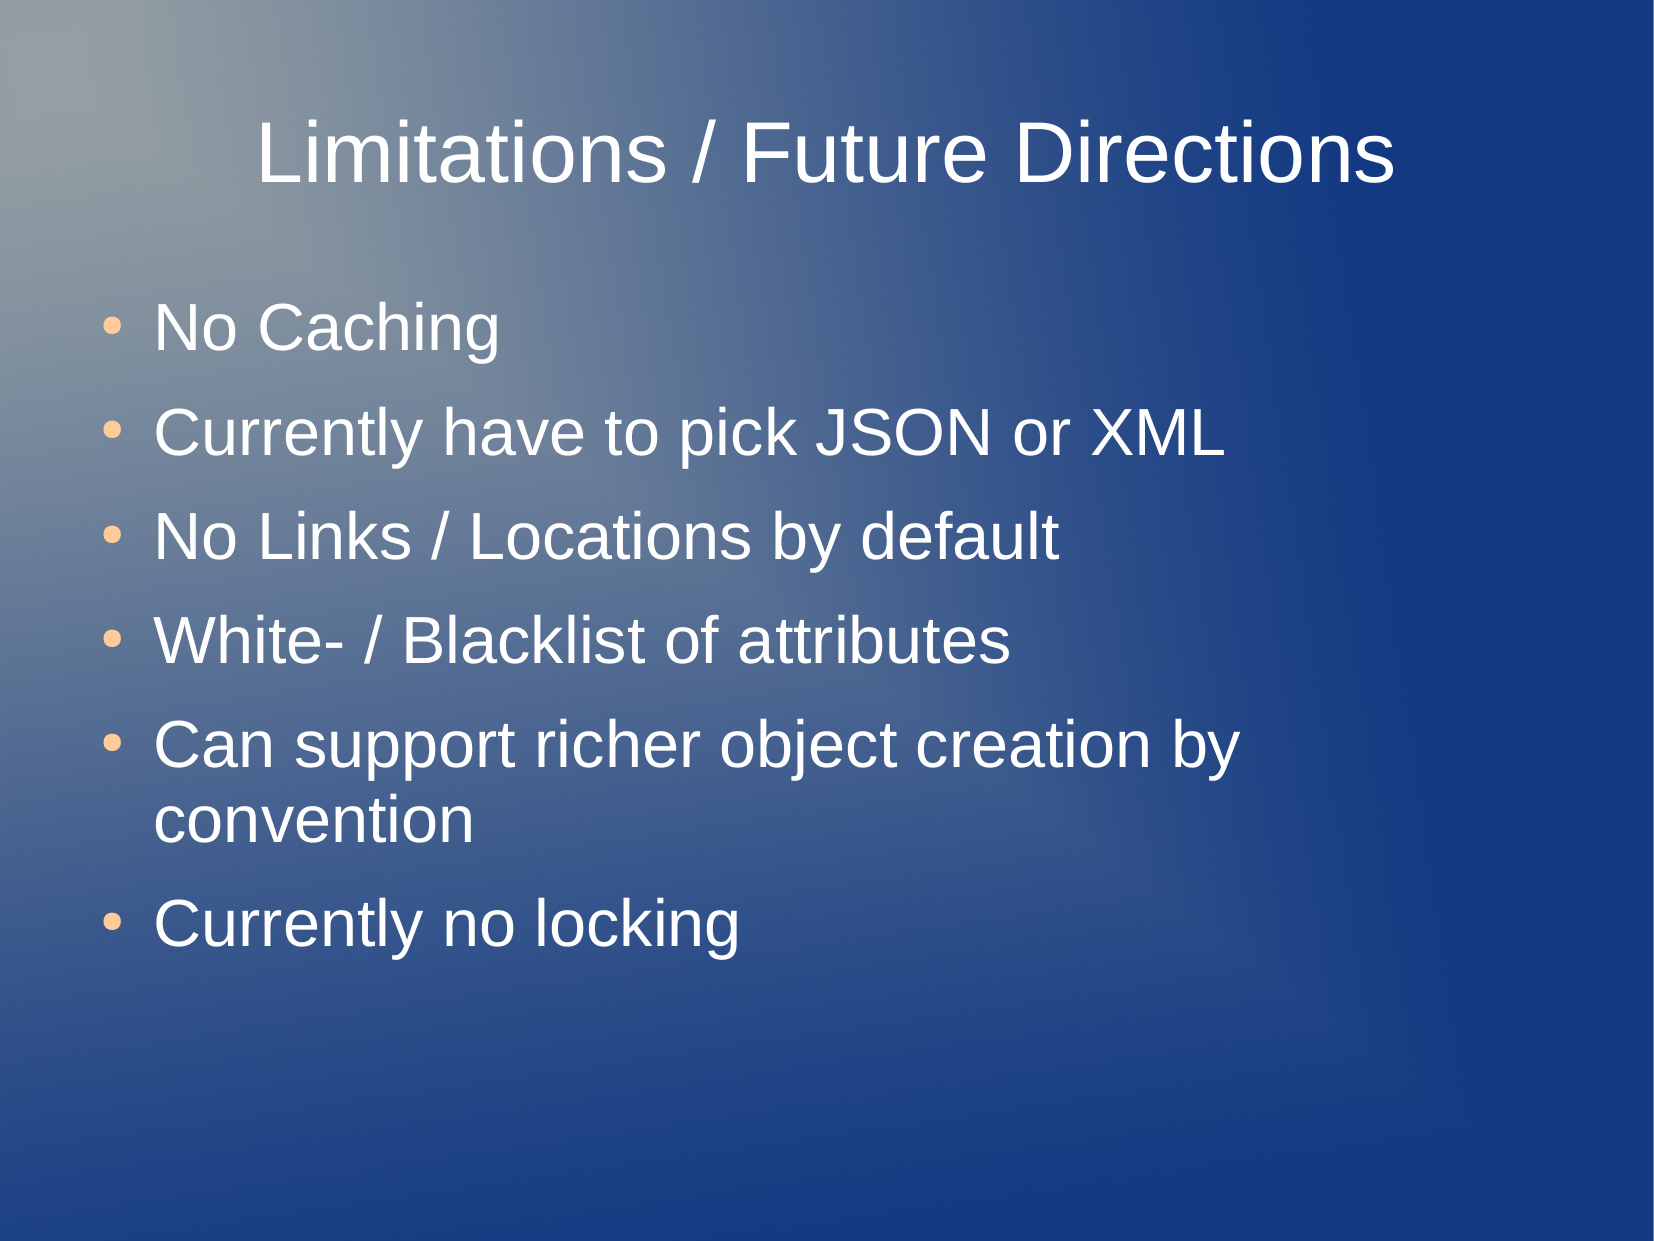

# Limitations / Future Directions
No Caching
Currently have to pick JSON or XML
No Links / Locations by default
White- / Blacklist of attributes
Can support richer object creation by convention
Currently no locking